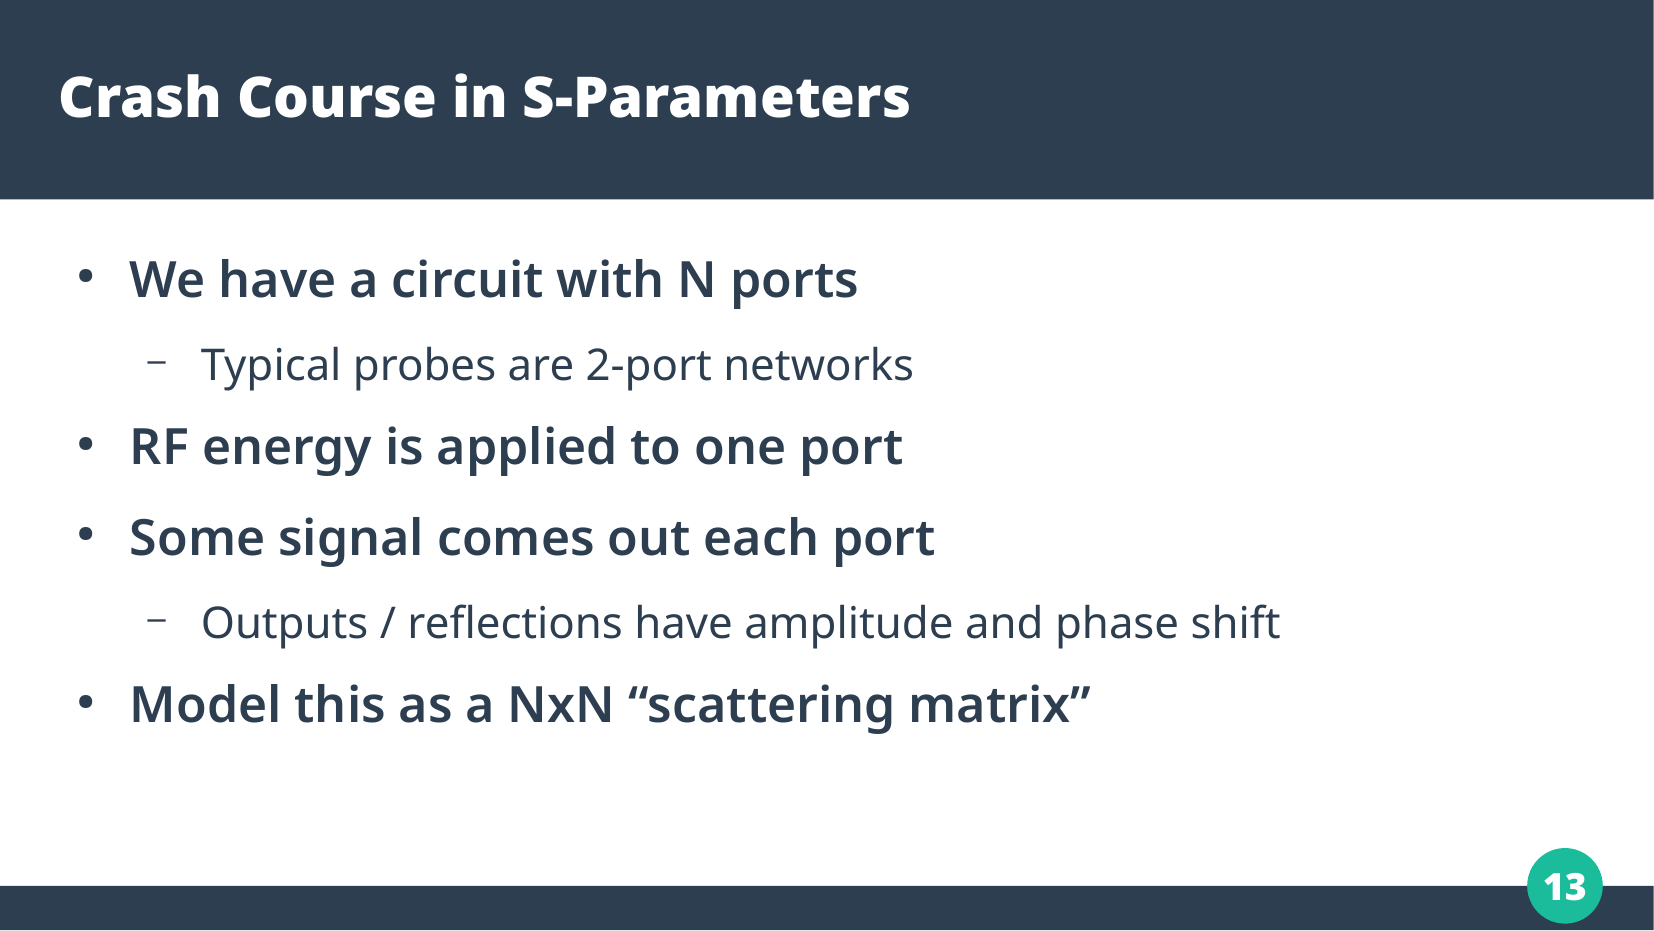

# Crash Course in S-Parameters
We have a circuit with N ports
Typical probes are 2-port networks
RF energy is applied to one port
Some signal comes out each port
Outputs / reflections have amplitude and phase shift
Model this as a NxN “scattering matrix”